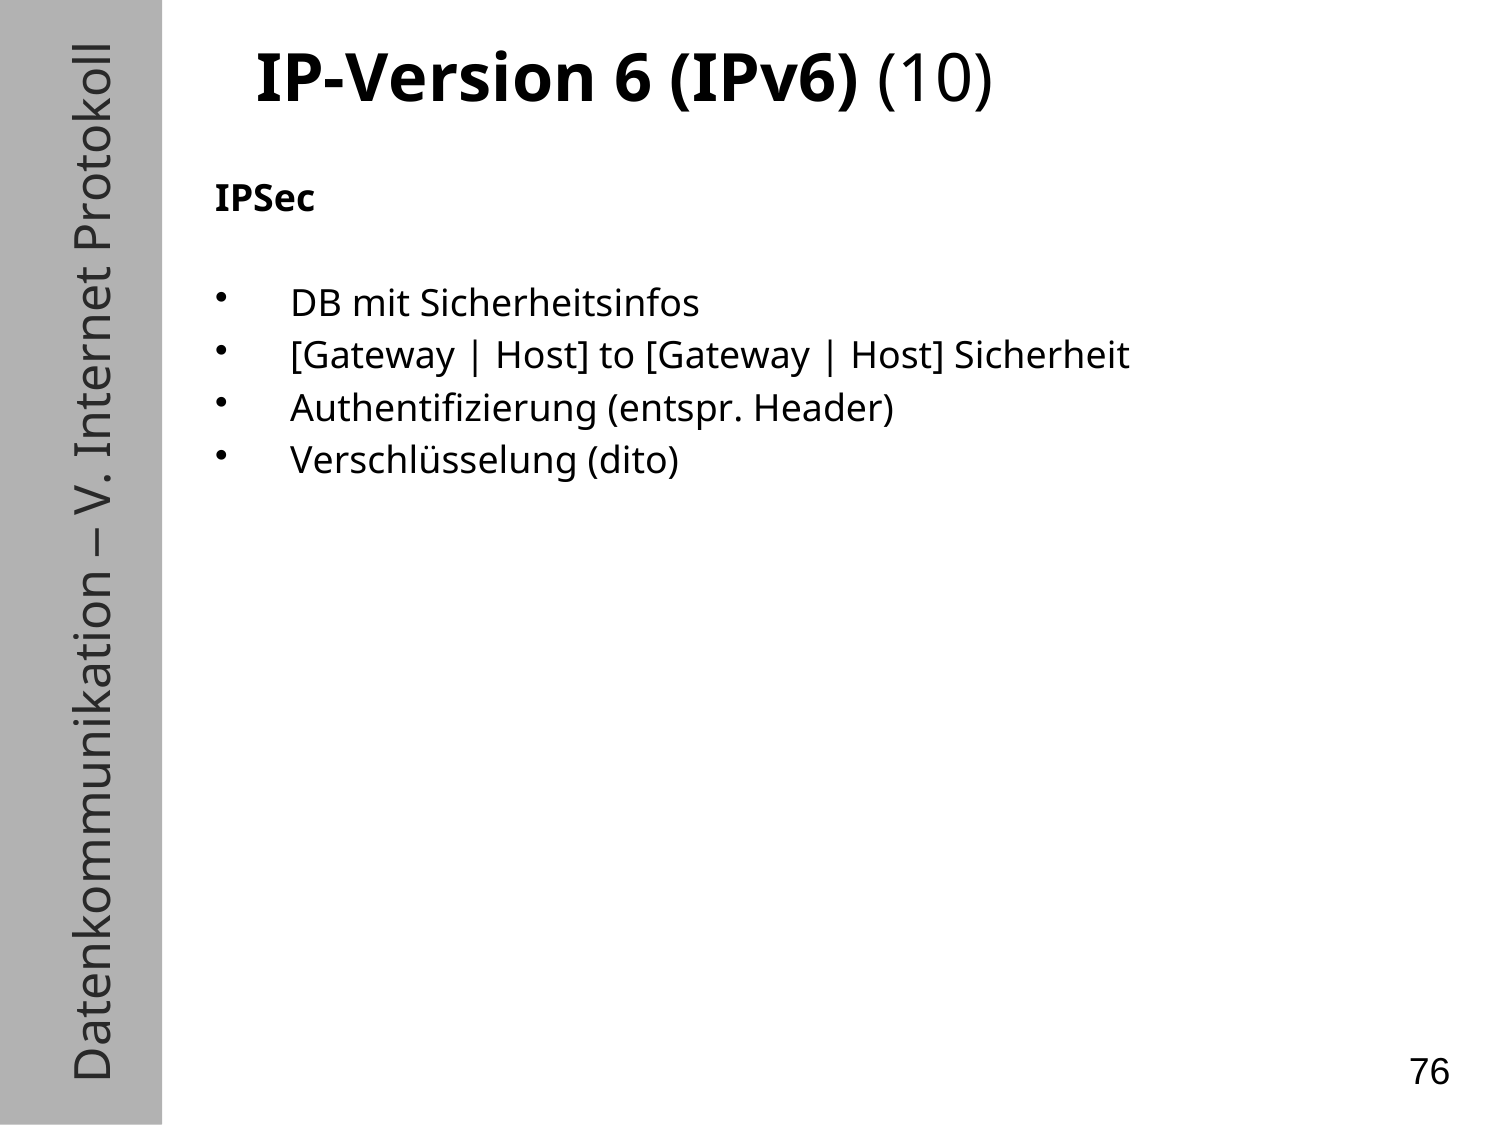

IP-Version 6 (IPv6) (10)
IPSec
DB mit Sicherheitsinfos
[Gateway | Host] to [Gateway | Host] Sicherheit
Authentifizierung (entspr. Header)
Verschlüsselung (dito)
Datenkommunikation – V. Internet Protokoll